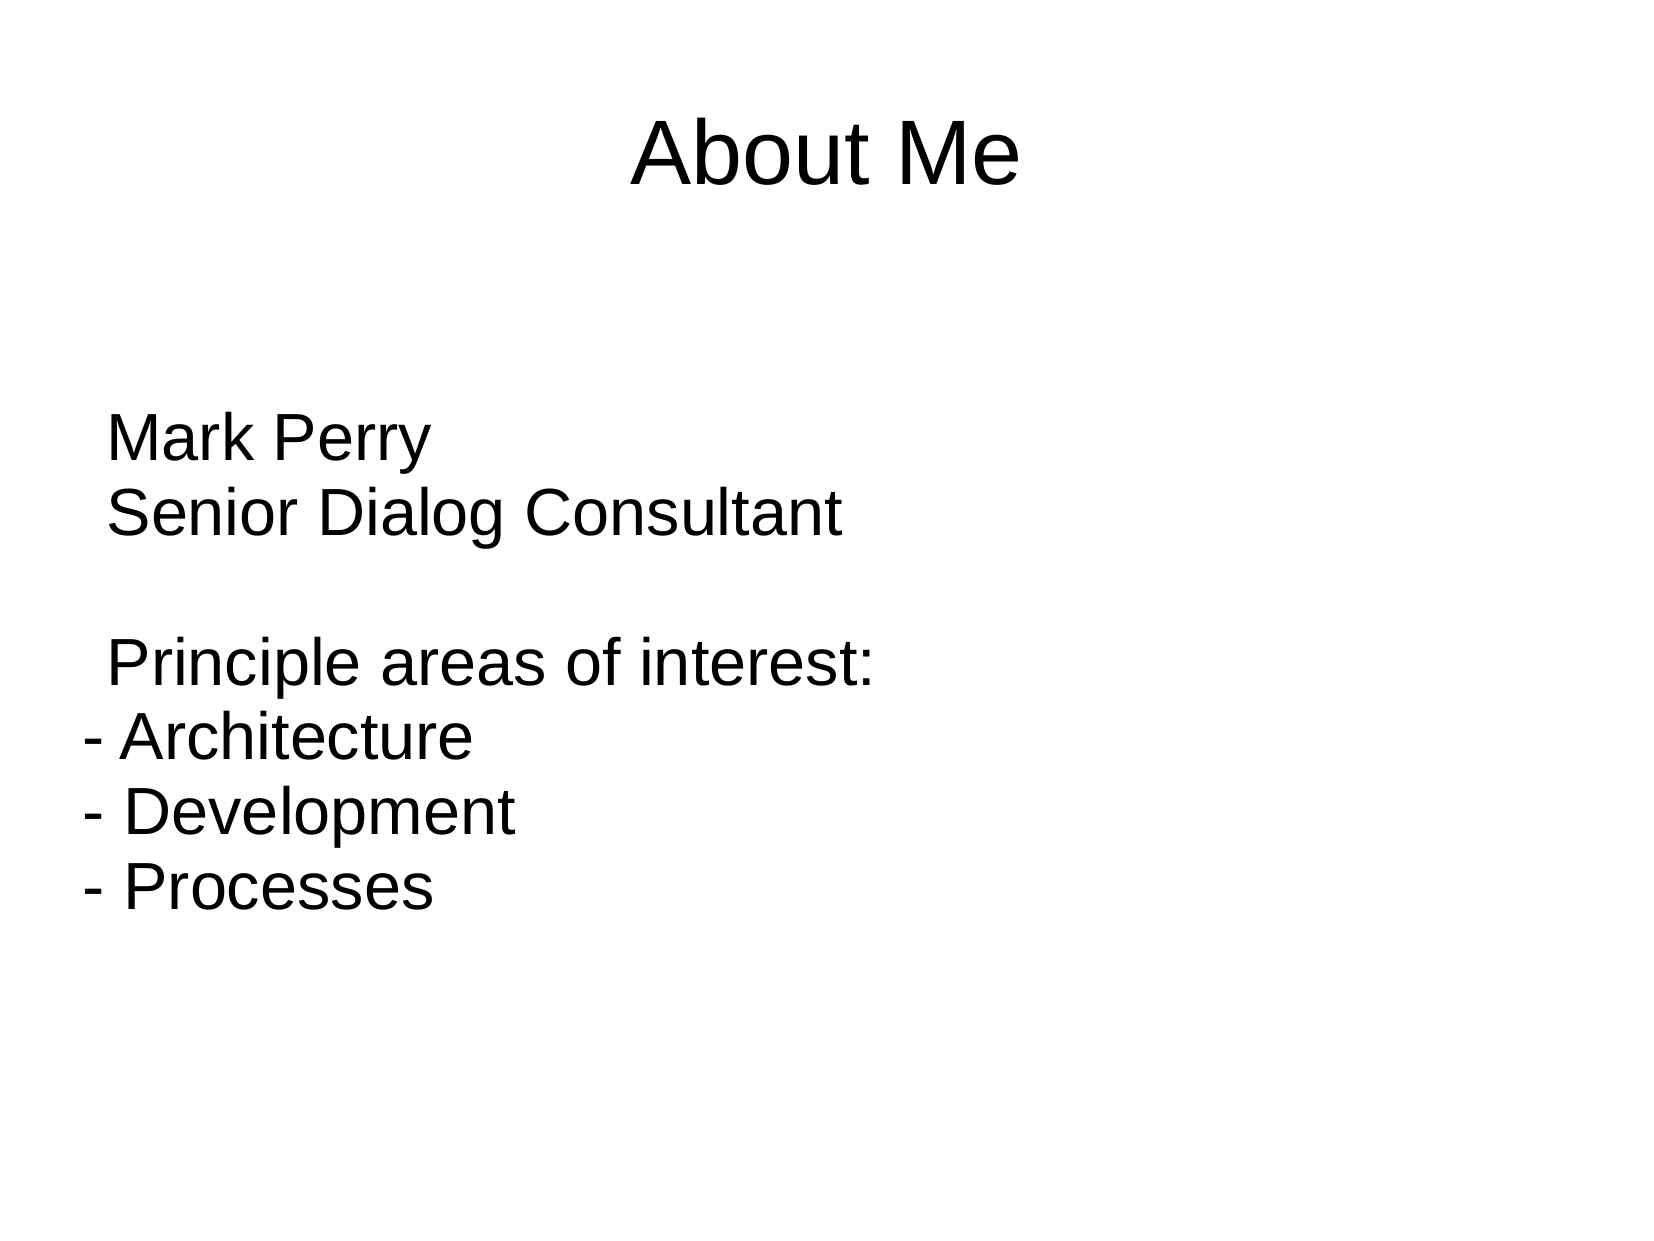

About Me
# Mark Perry
Senior Dialog Consultant
Principle areas of interest:
- Architecture
- Development
- Processes